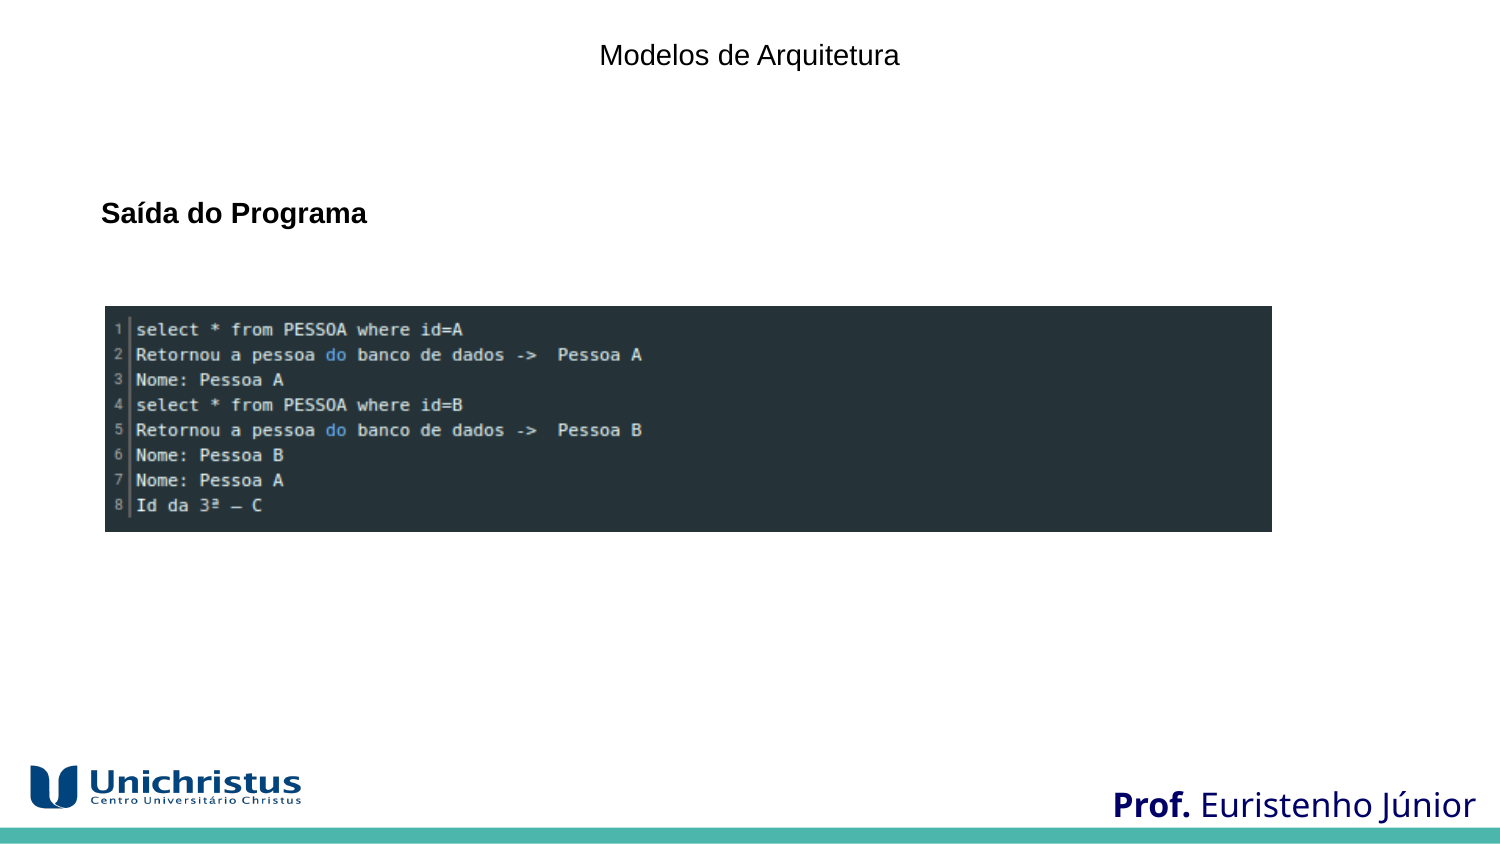

# Modelos de Arquitetura
Saída do Programa
Prof. Euristenho Júnior